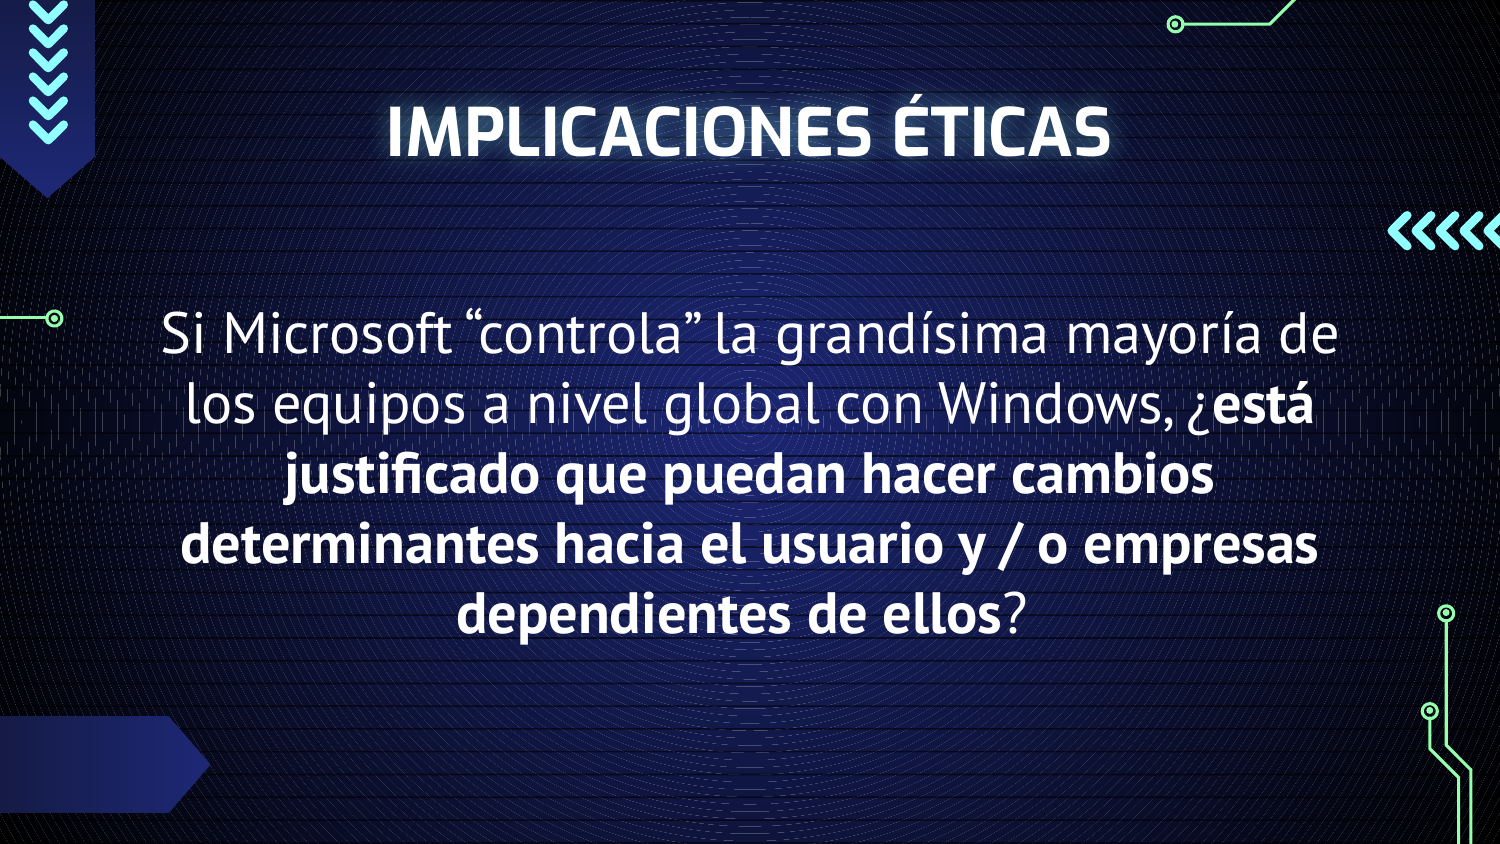

# IMPLICACIONES ÉTICAS
Si Microsoft “controla” la grandísima mayoría de los equipos a nivel global con Windows, ¿está justificado que puedan hacer cambios determinantes hacia el usuario y / o empresas dependientes de ellos?